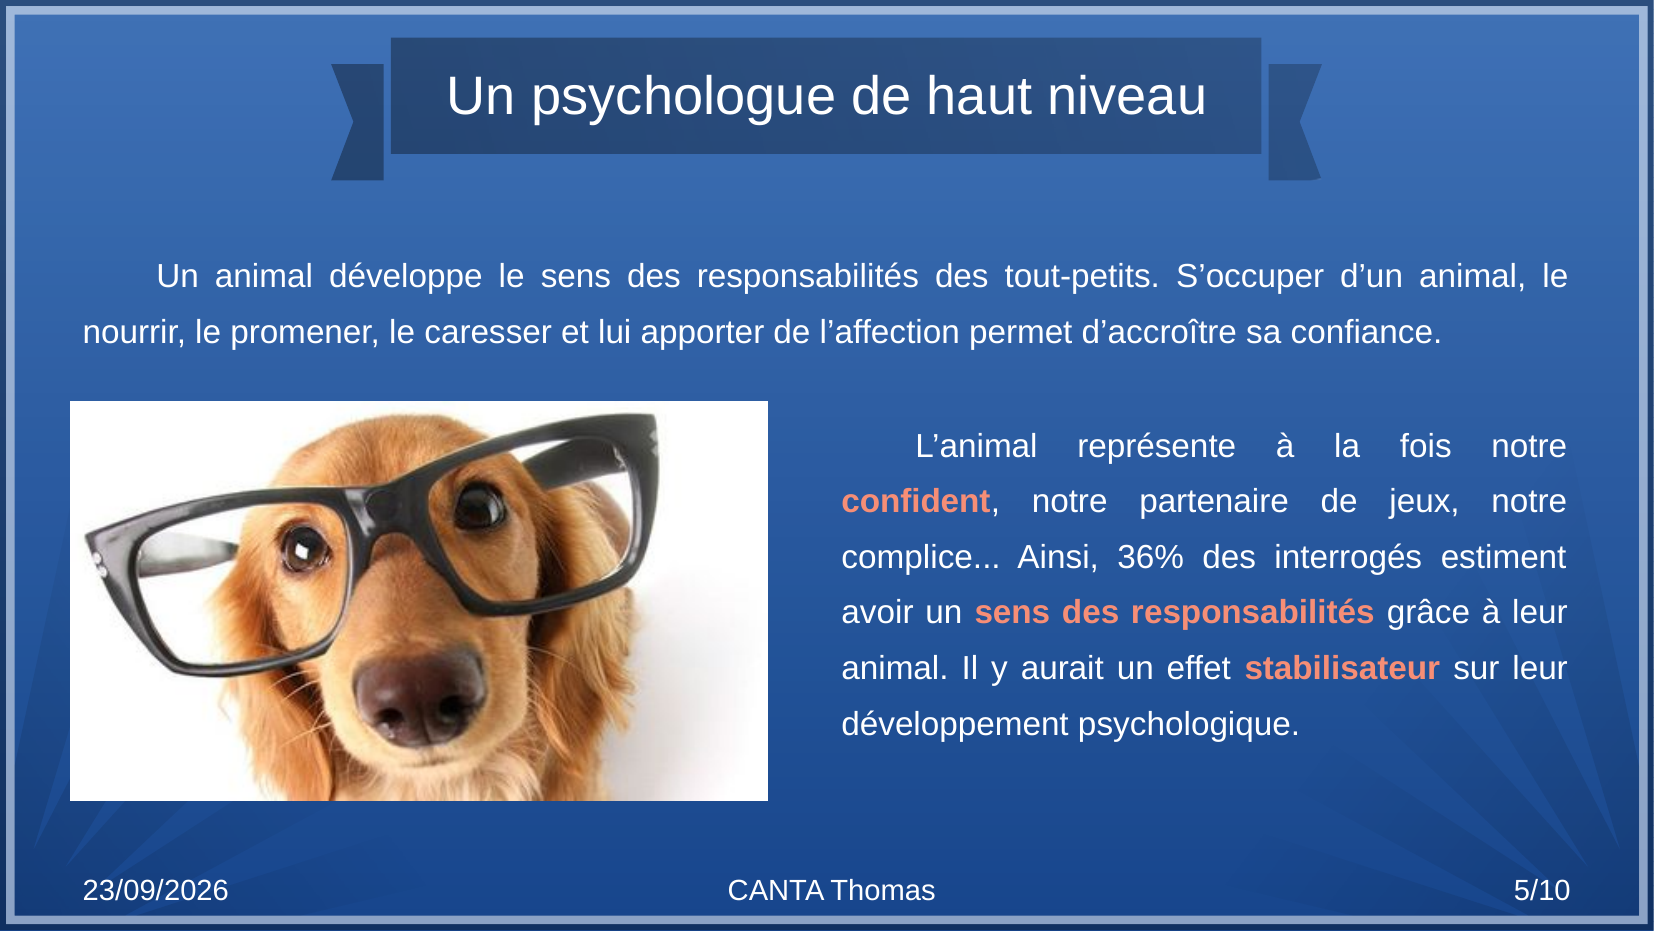

Un psychologue de haut niveau
	Un animal développe le sens des responsabilités des tout-petits. S’occuper d’un animal, le nourrir, le promener, le caresser et lui apporter de l’affection permet d’accroître sa confiance.
	L’animal représente à la fois notre confident, notre partenaire de jeux, notre complice... Ainsi, 36% des interrogés estiment avoir un sens des responsabilités grâce à leur animal. Il y aurait un effet stabilisateur sur leur développement psychologique.
5